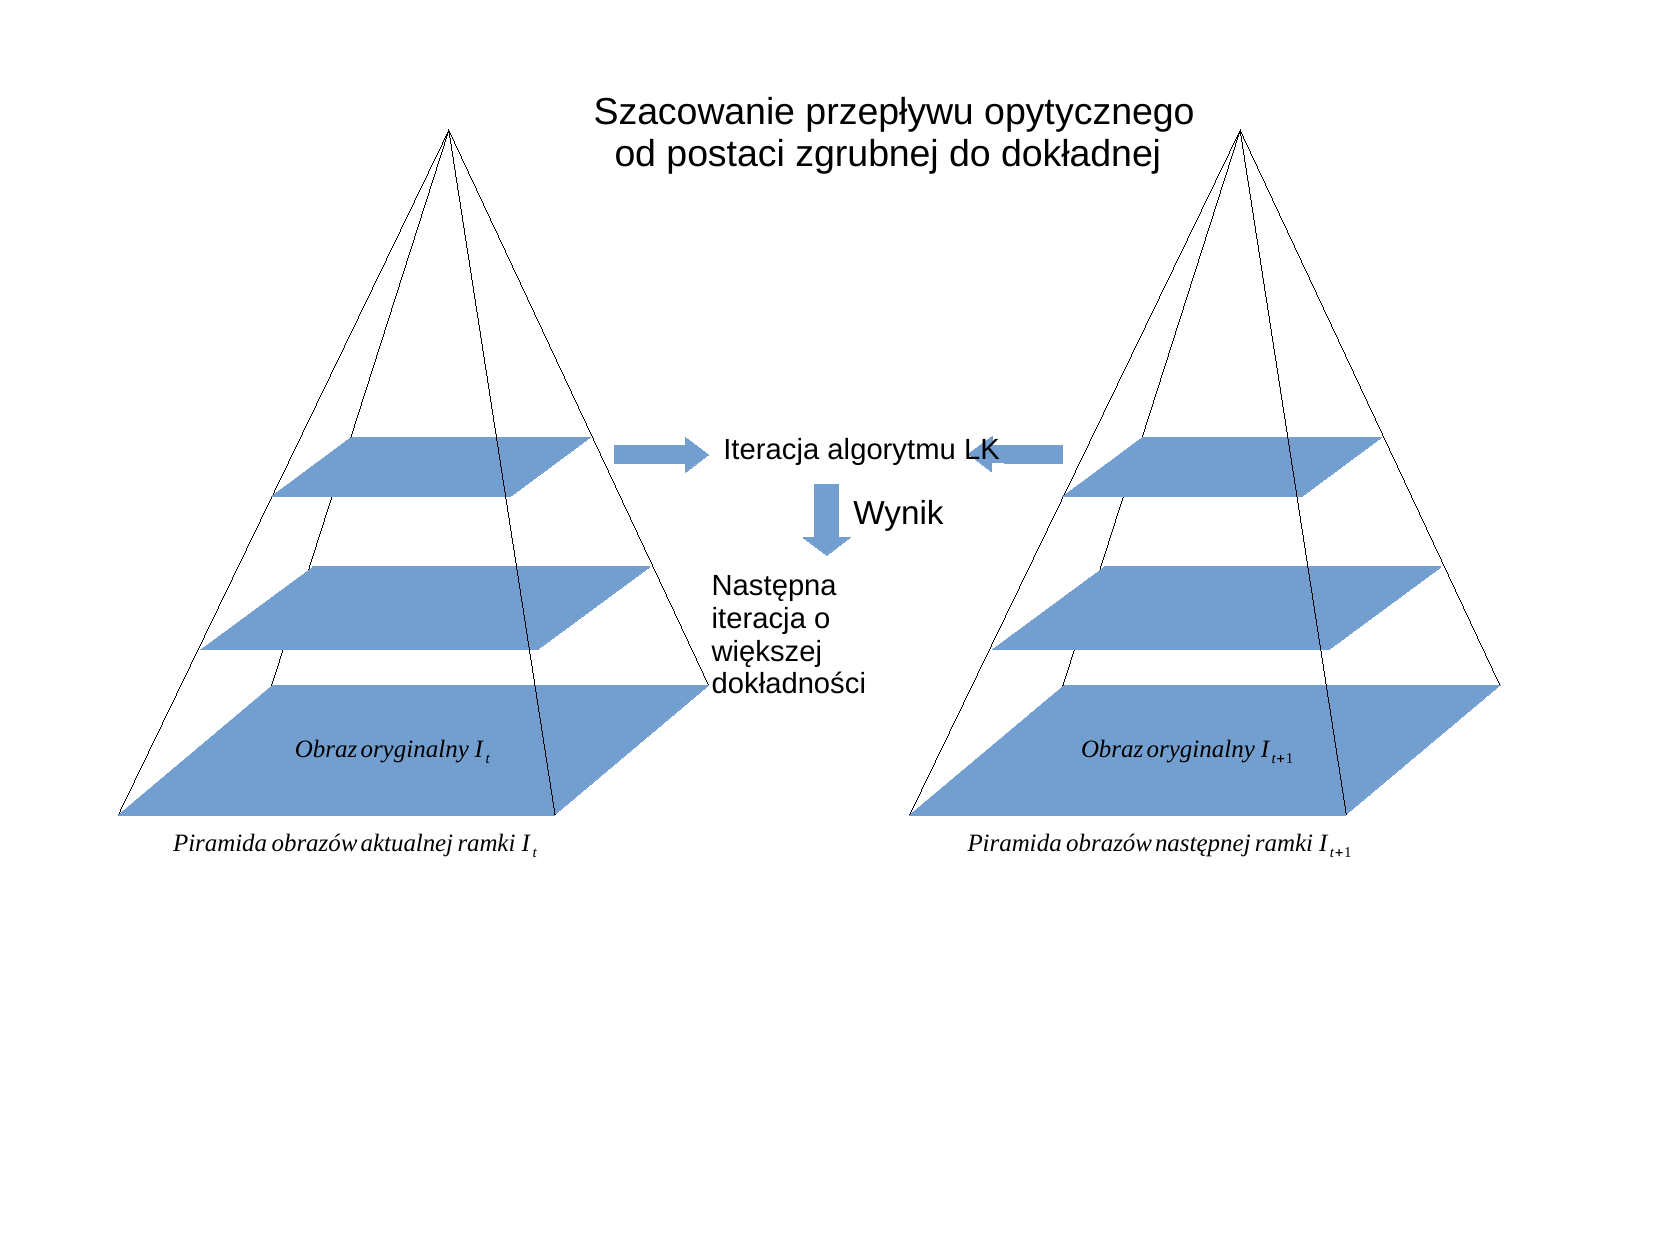

Szacowanie przepływu opytycznego
 od postaci zgrubnej do dokładnej
Iteracja algorytmu LK
Wynik
Następna iteracja o większej dokładności